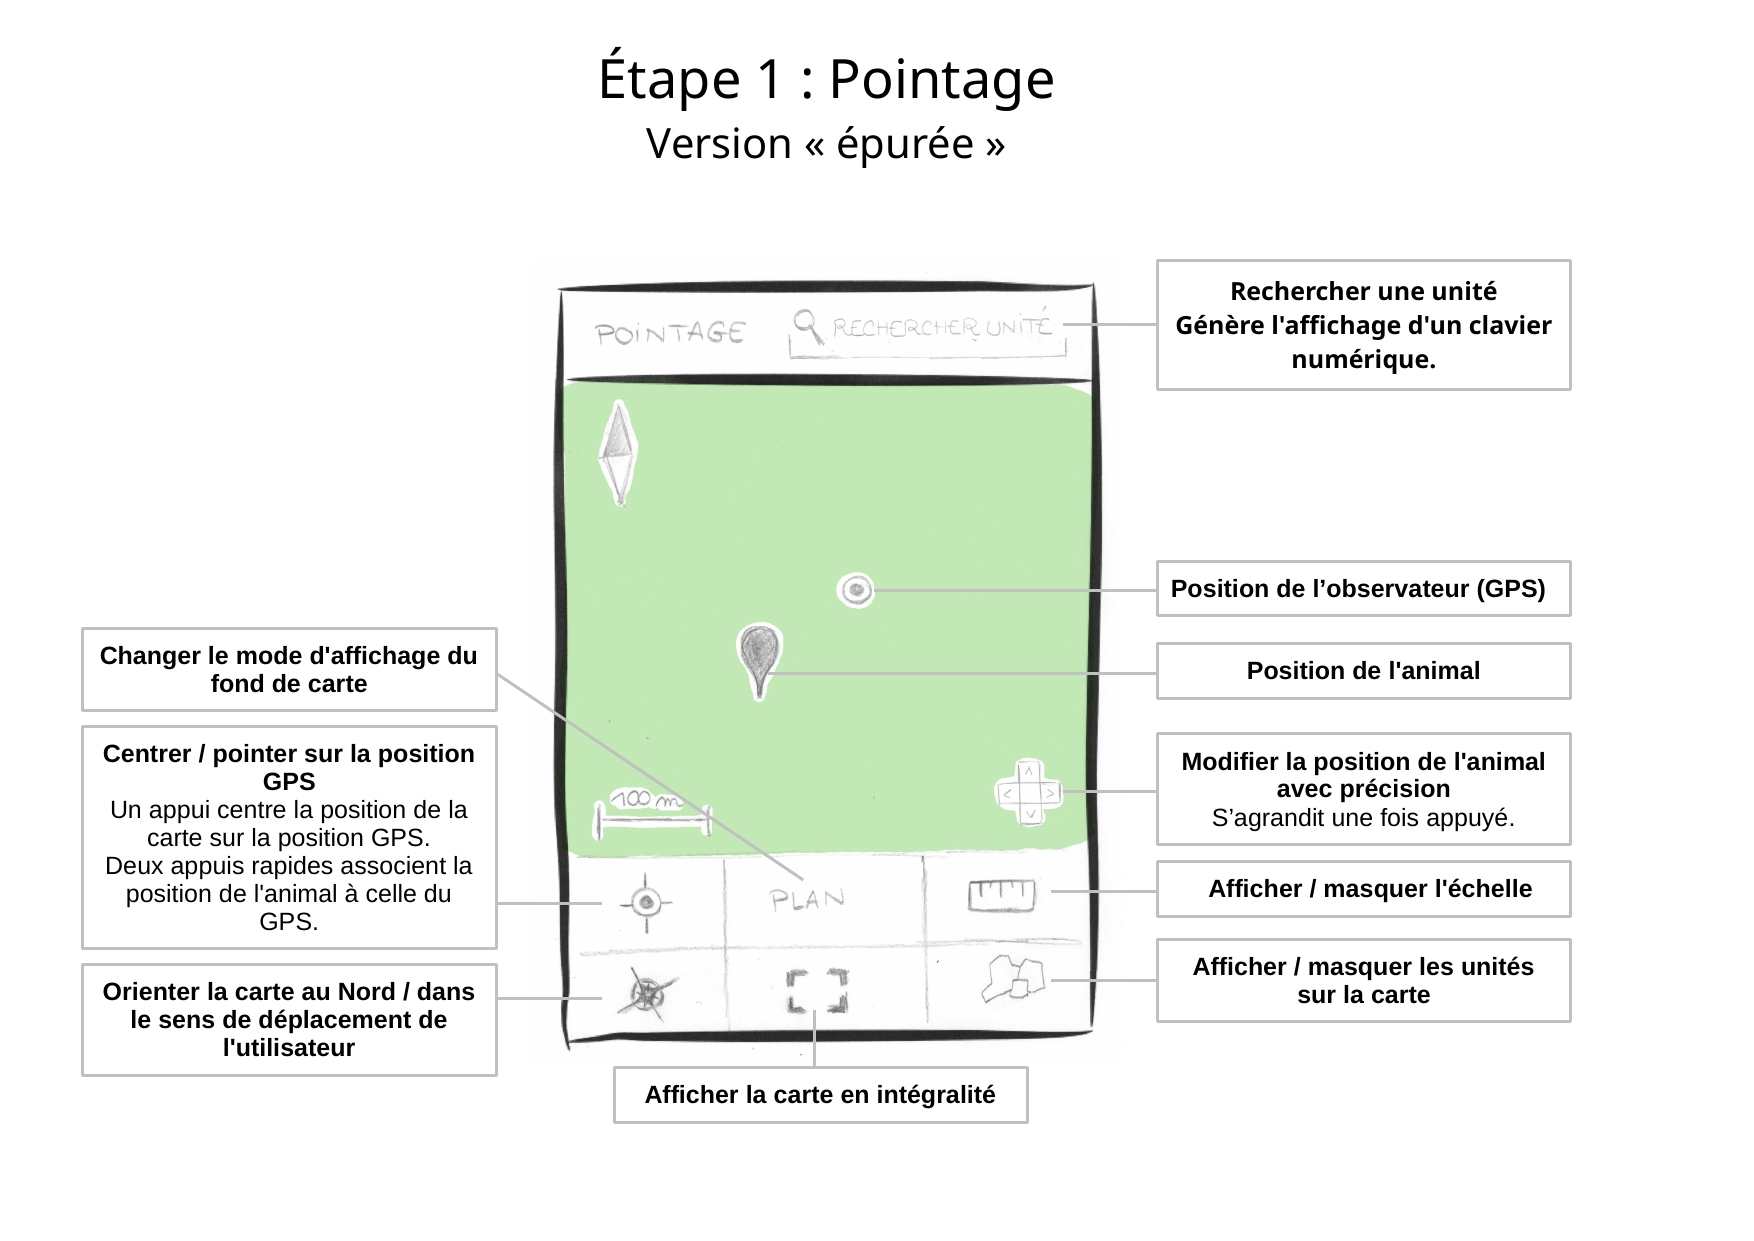

Étape 1 : Pointage
Version « épurée »
Rechercher une unité
Génère l'affichage d'un clavier numérique.
Position de l’observateur (GPS)
Changer le mode d'affichage du fond de carte
Position de l'animal
Centrer / pointer sur la position GPS
Un appui centre la position de la carte sur la position GPS.
Deux appuis rapides associent la position de l'animal à celle du GPS.
Modifier la position de l'animal avec précision
S’agrandit une fois appuyé.
Afficher / masquer l'échelle
Afficher / masquer les unités sur la carte
# Orienter la carte au Nord / dans le sens de déplacement de l'utilisateur
Afficher la carte en intégralité